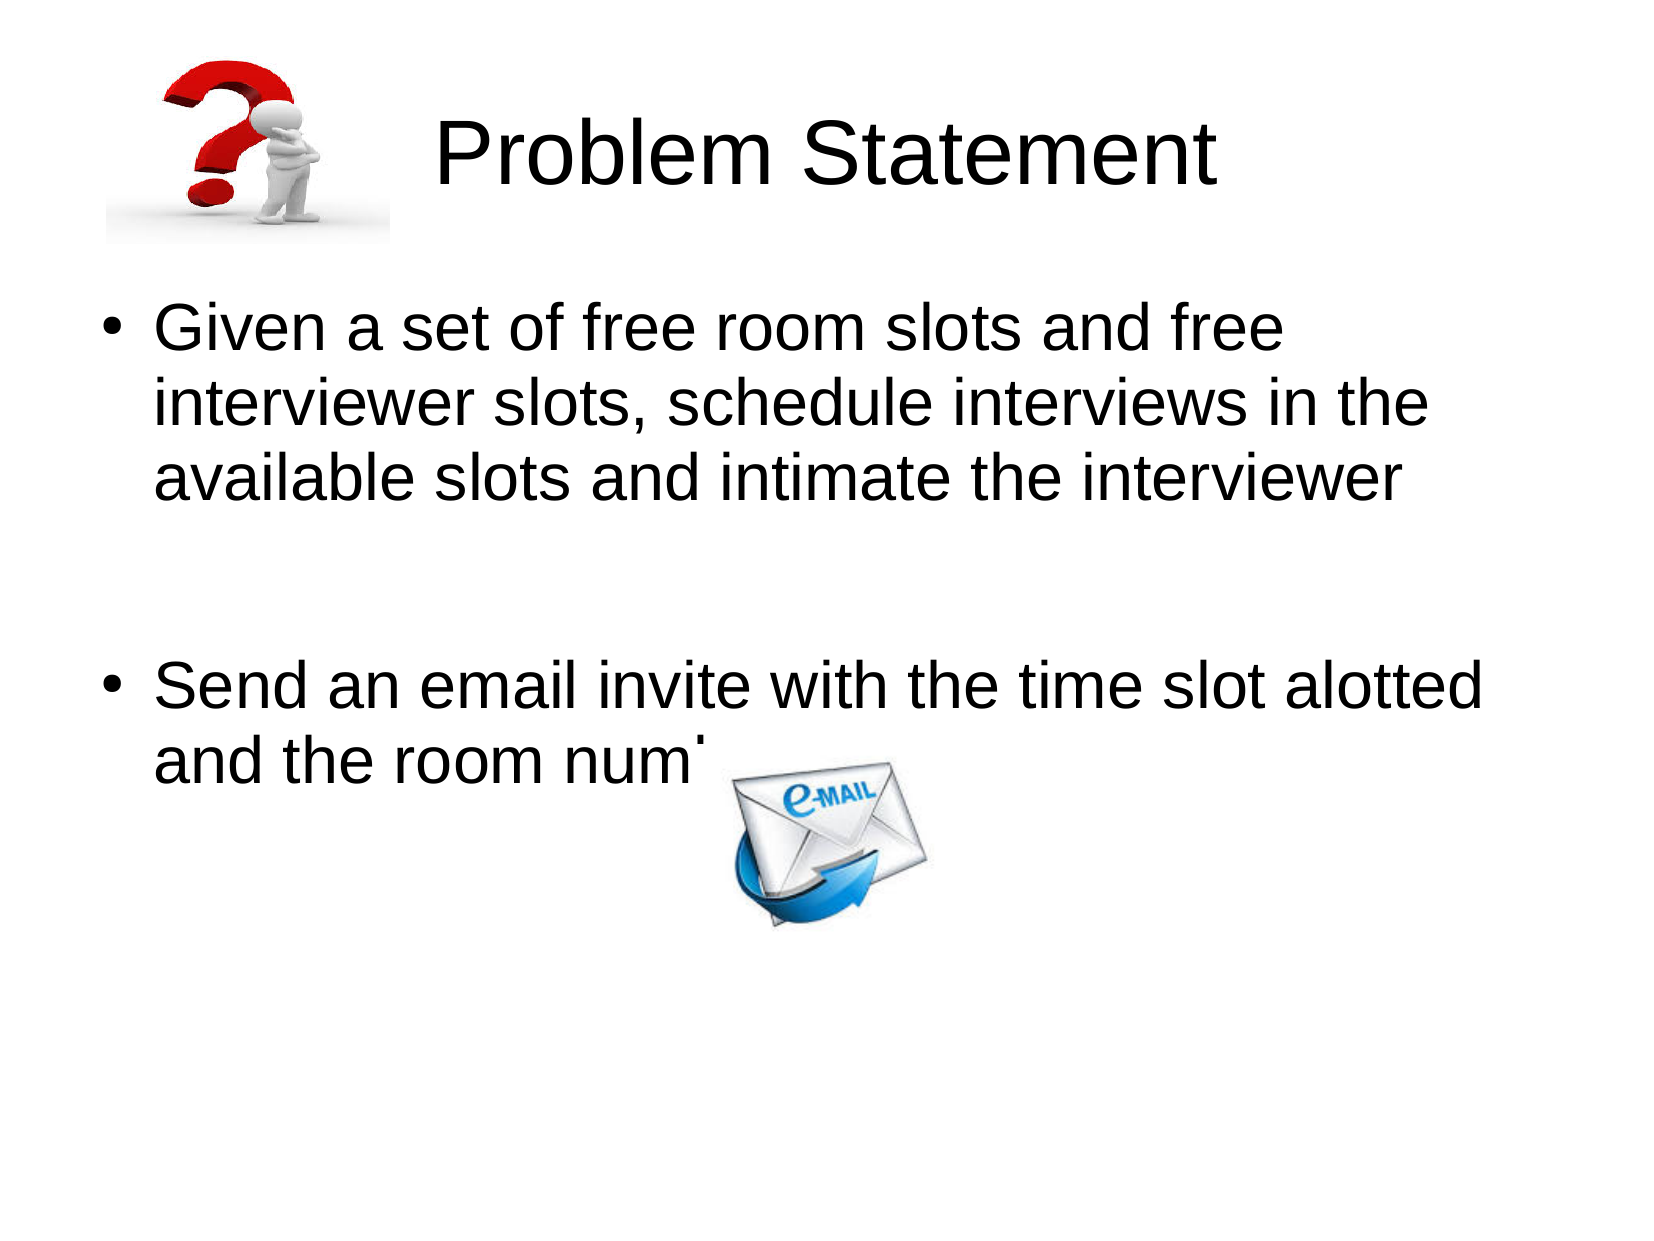

# Problem Statement
Given a set of free room slots and free interviewer slots, schedule interviews in the available slots and intimate the interviewer
Send an email invite with the time slot alotted and the room number.